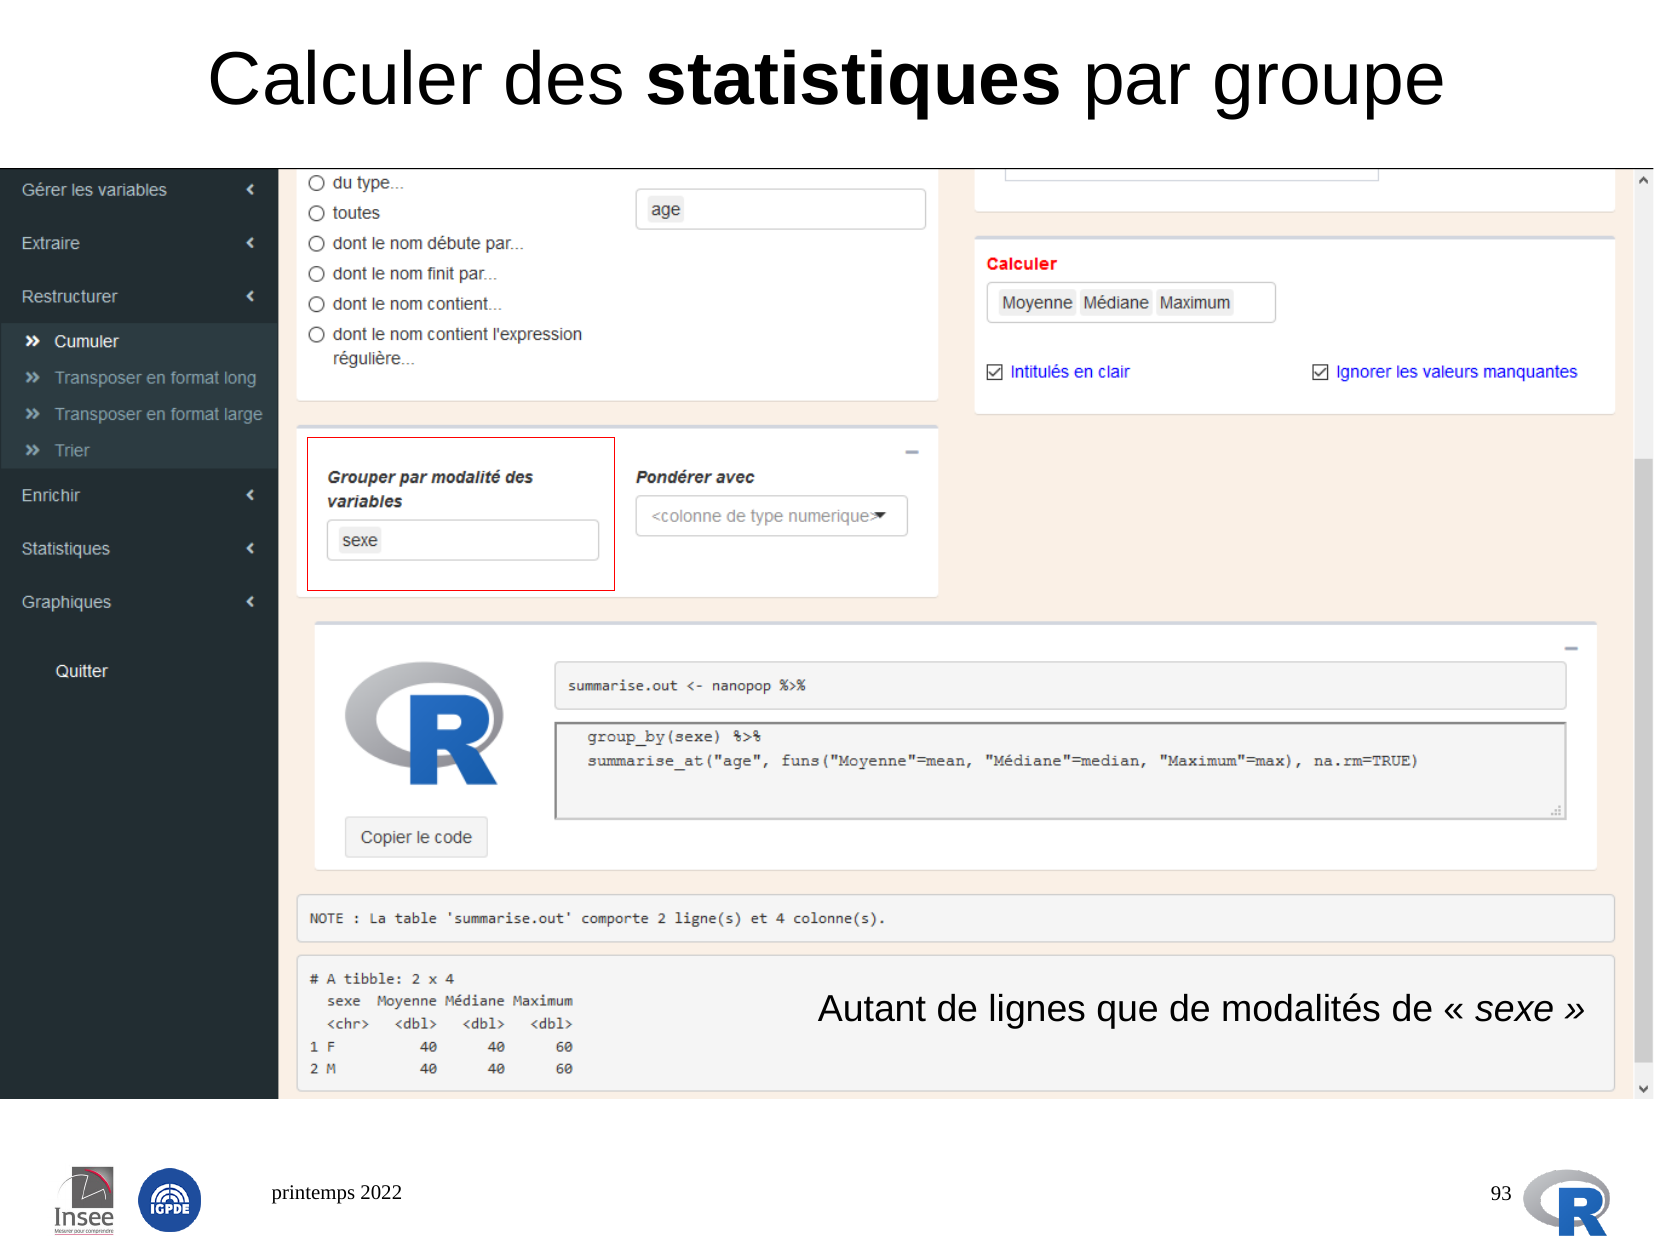

# Calculer des statistiques par groupe
Autant de lignes que de modalités de « sexe »
printemps 2022
93